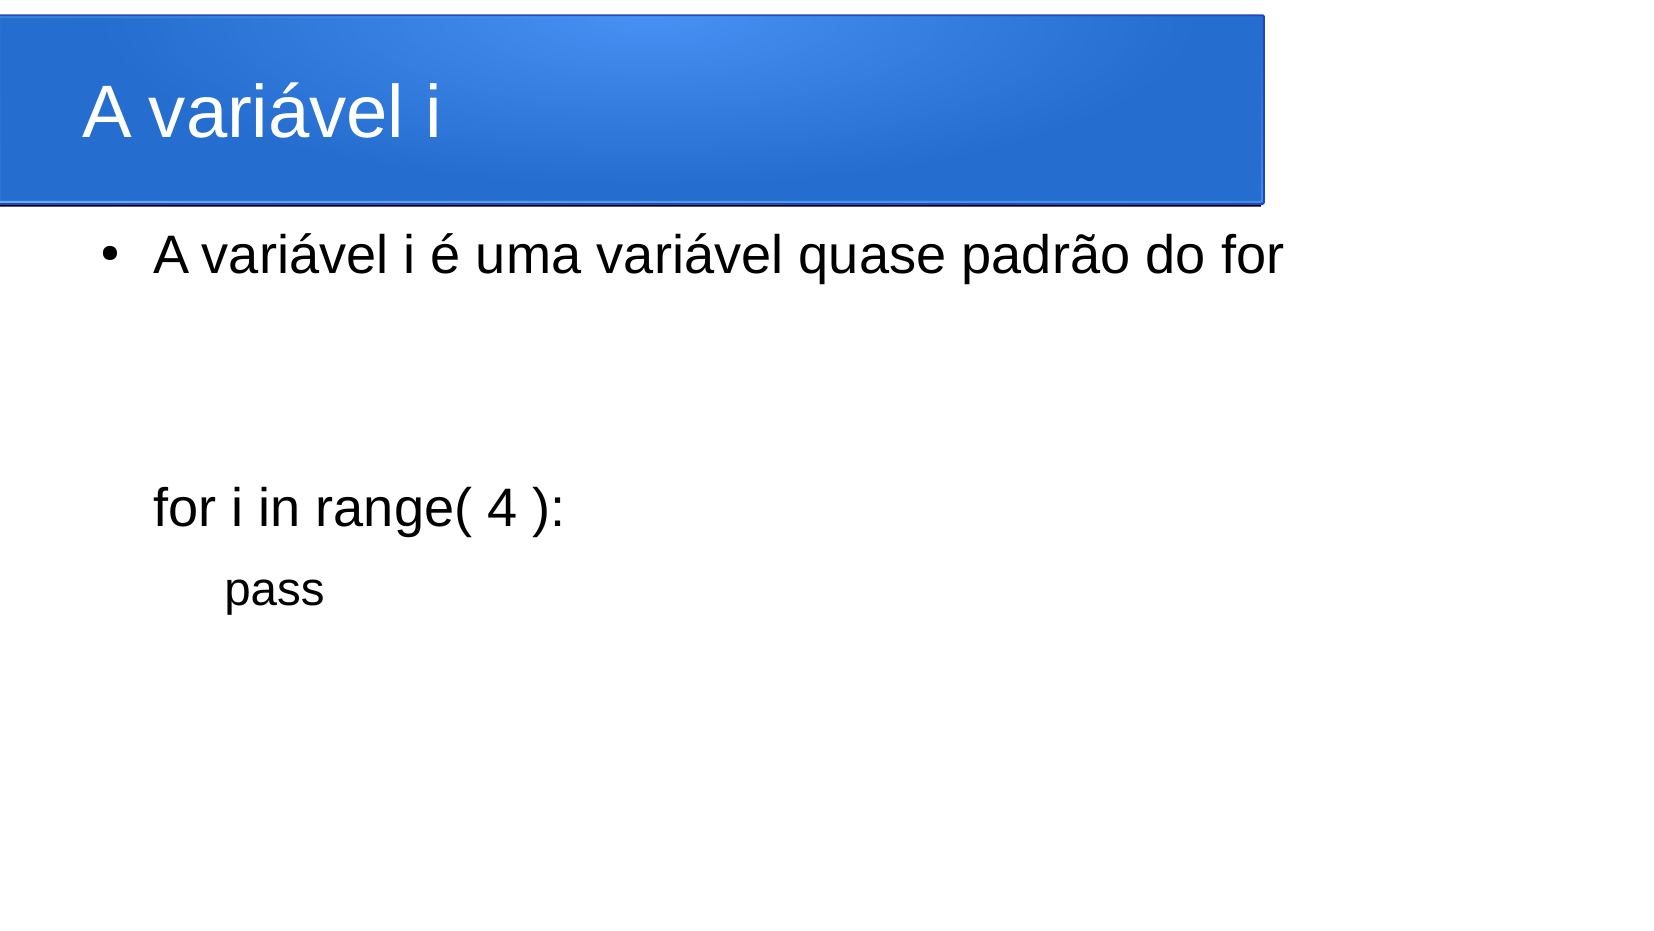

# A variável i
A variável i é uma variável quase padrão do for
for i in range( 4 ):
pass